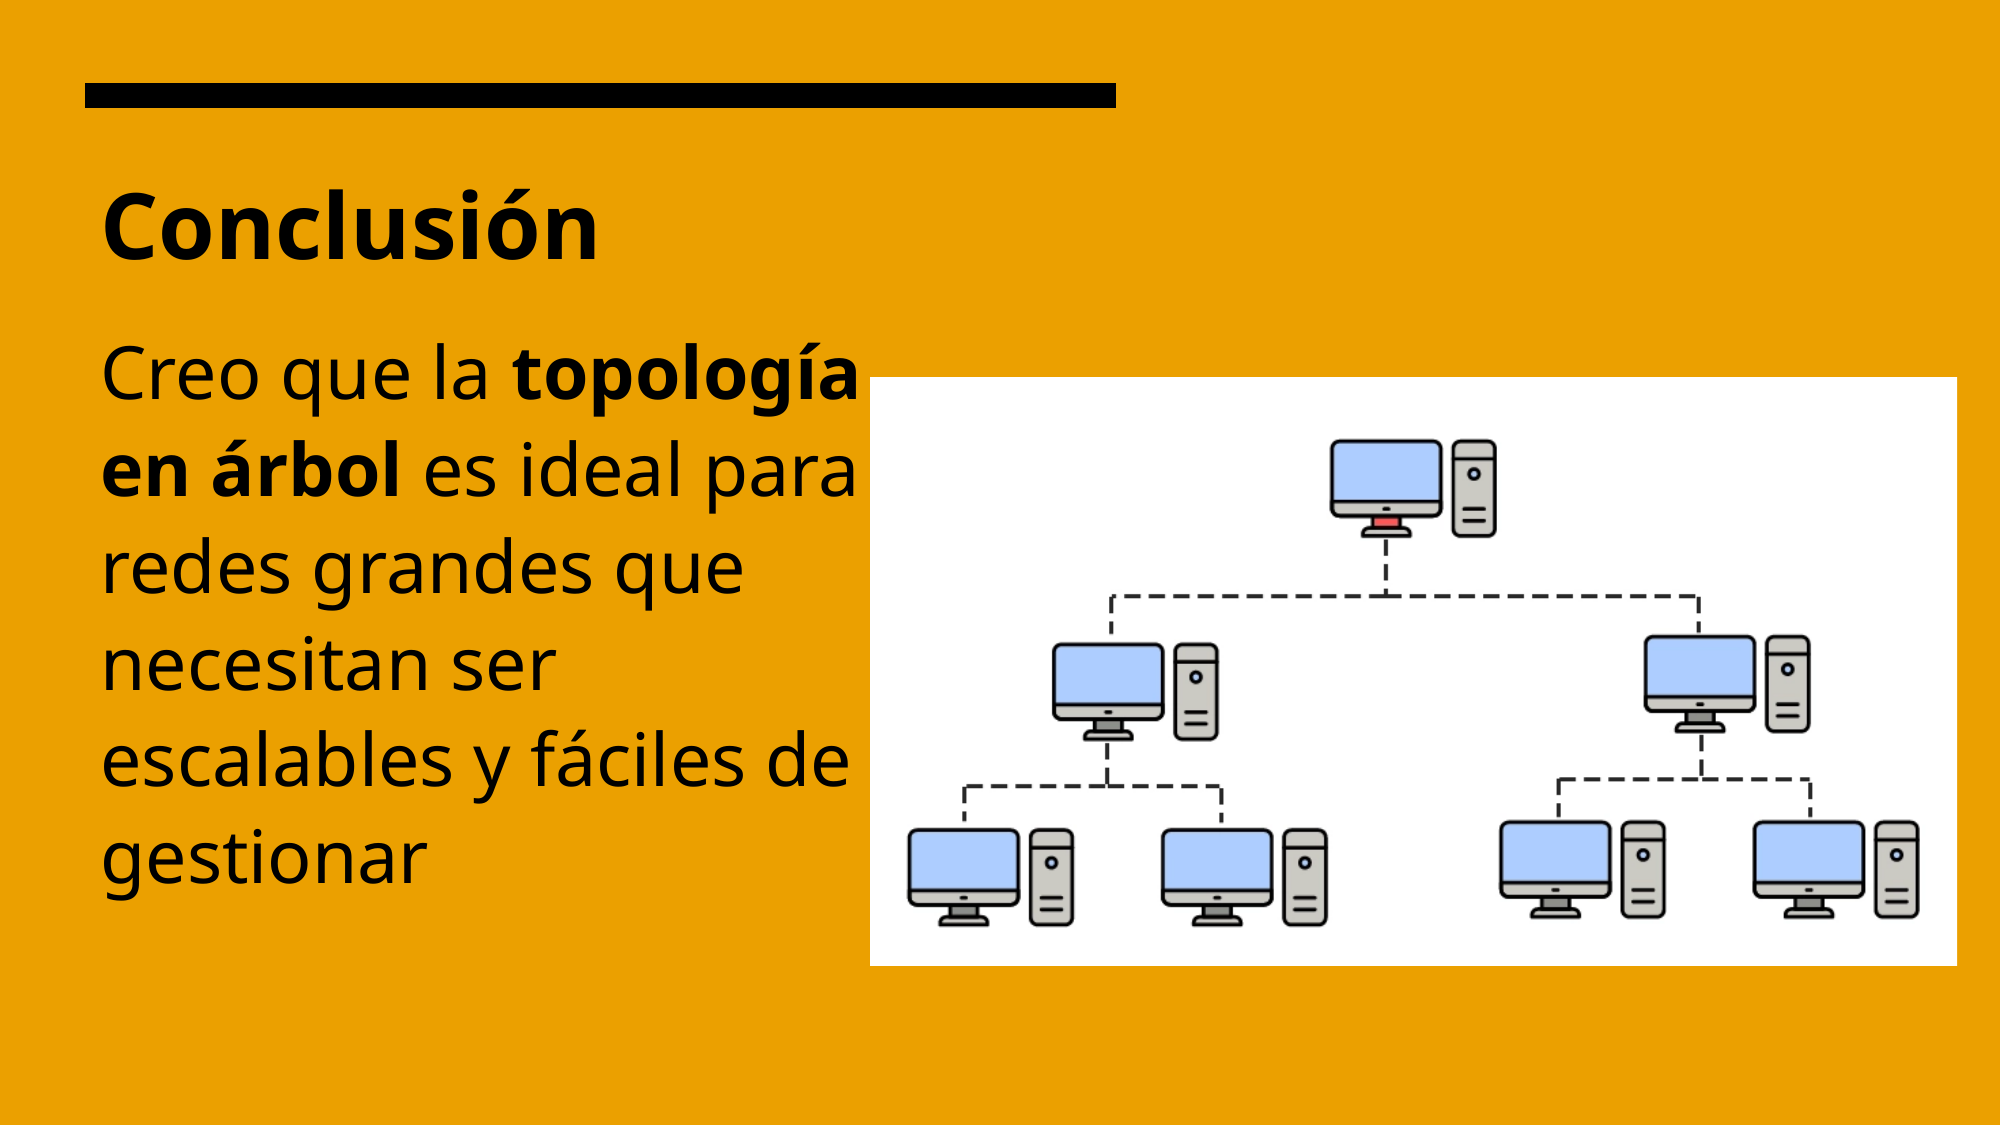

# Conclusión
Creo que la topología en árbol es ideal para redes grandes que necesitan ser escalables y fáciles de gestionar